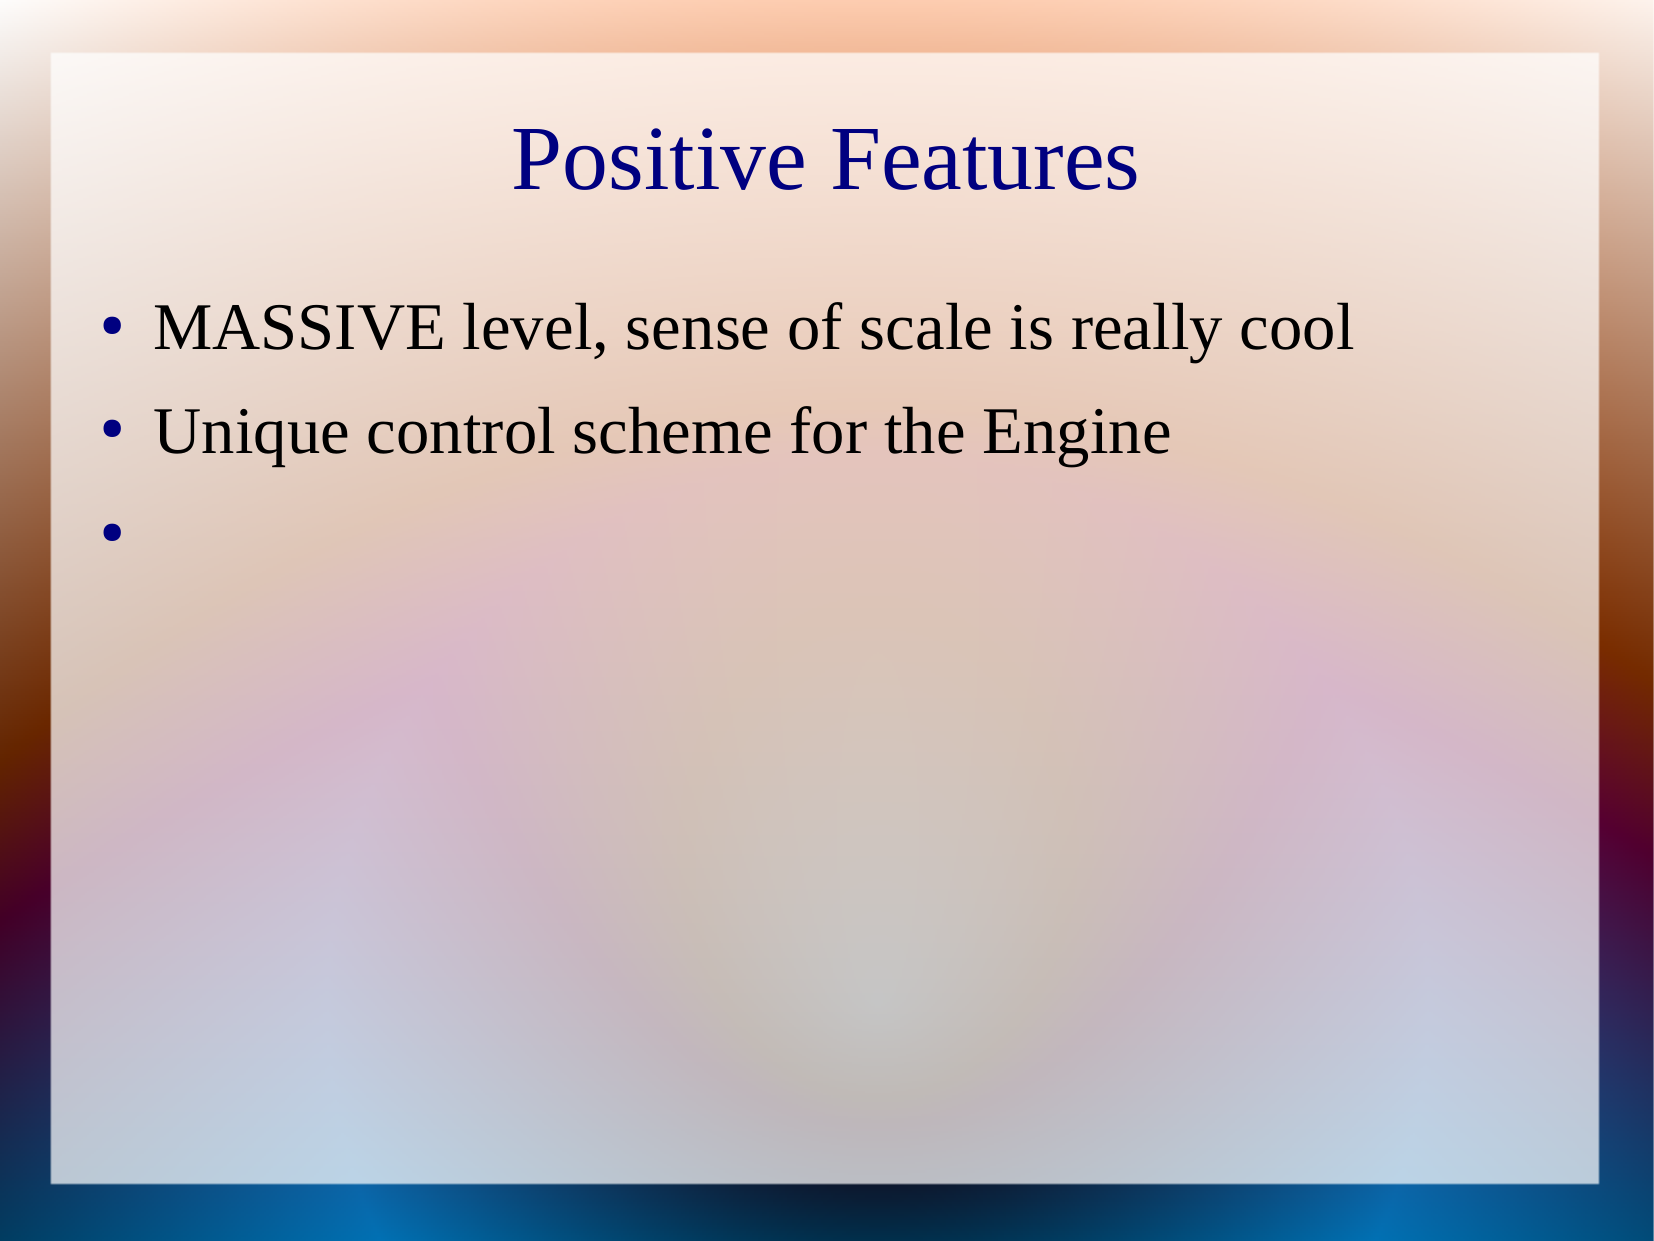

# Positive Features
MASSIVE level, sense of scale is really cool
Unique control scheme for the Engine